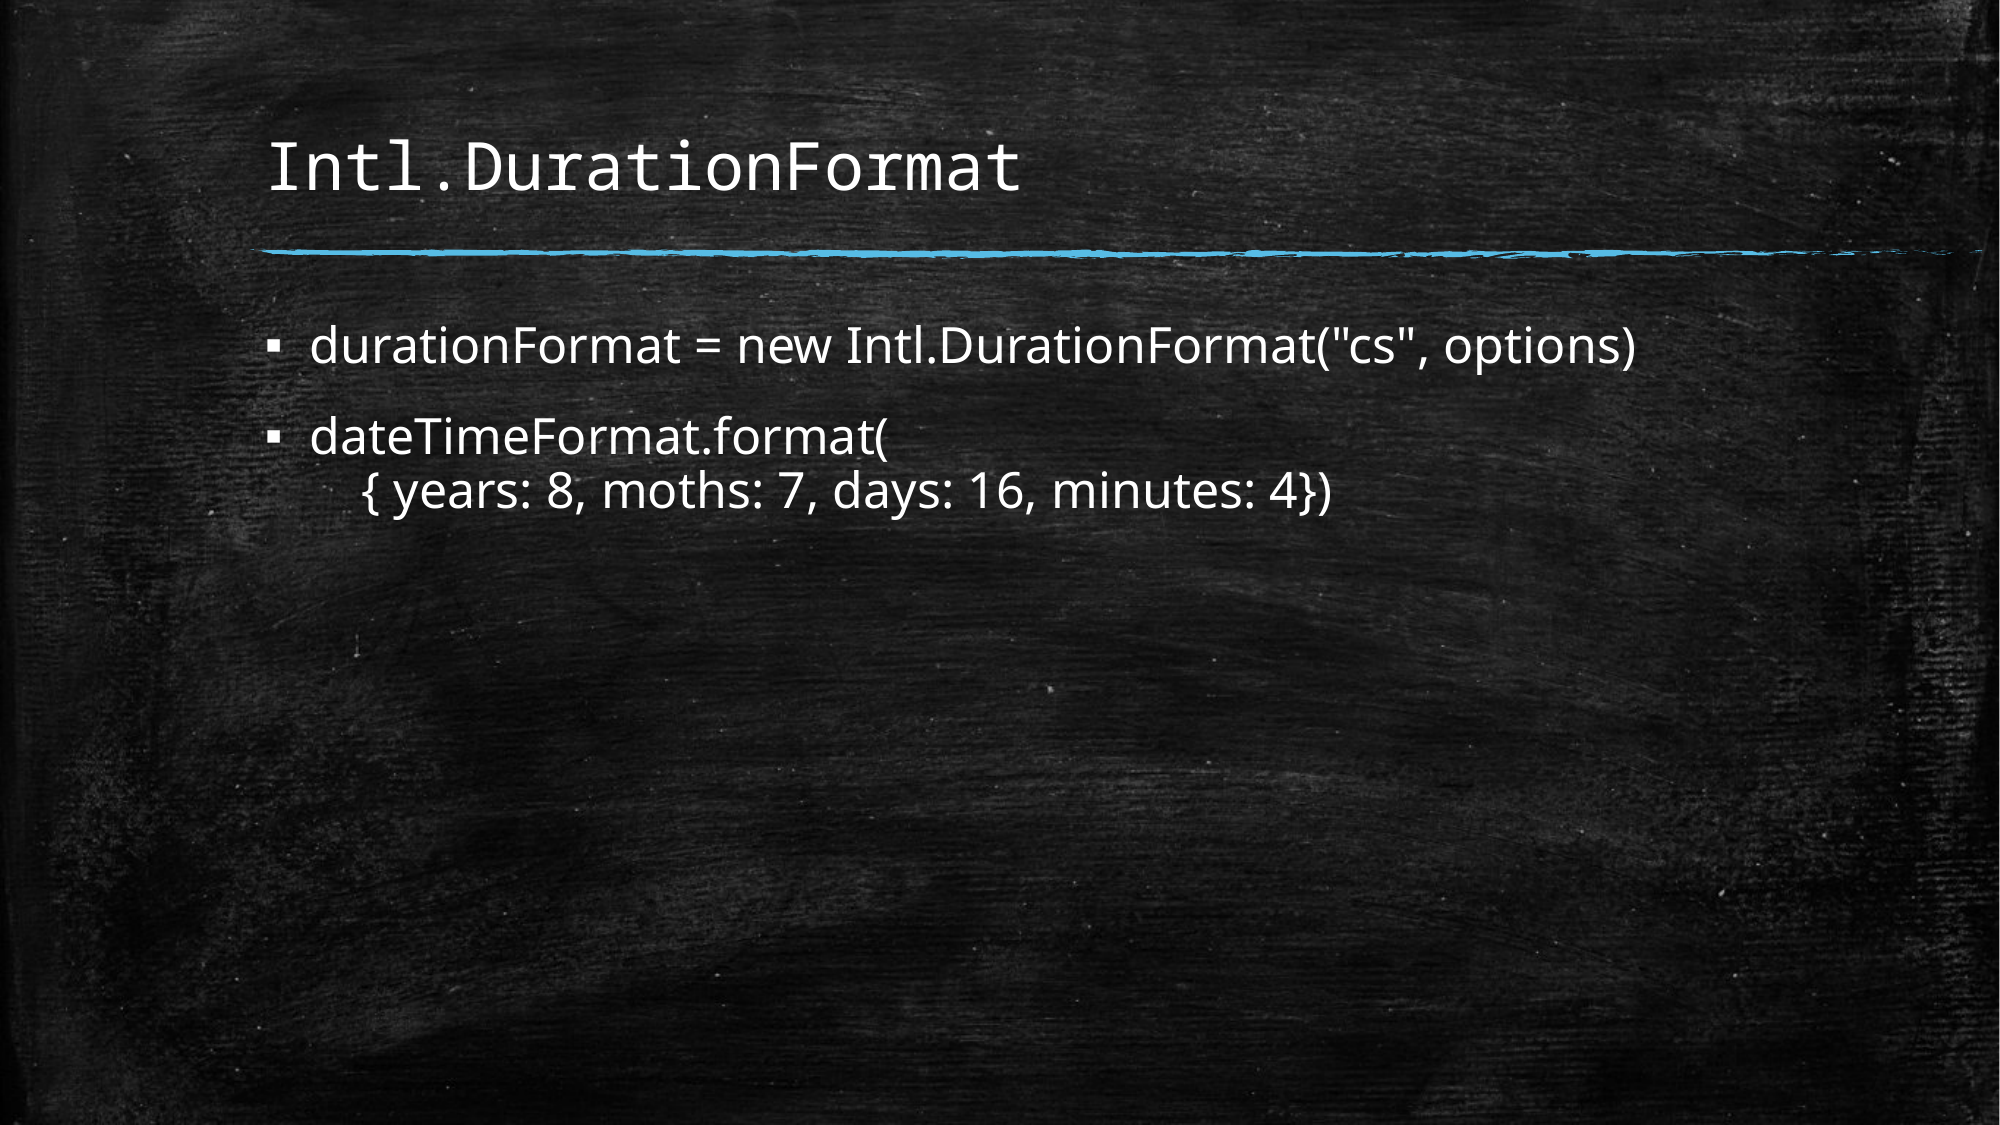

# Intl.DurationFormat
durationFormat = new Intl.DurationFormat("cs", options)
dateTimeFormat.format(
 { years: 8, moths: 7, days: 16, minutes: 4})